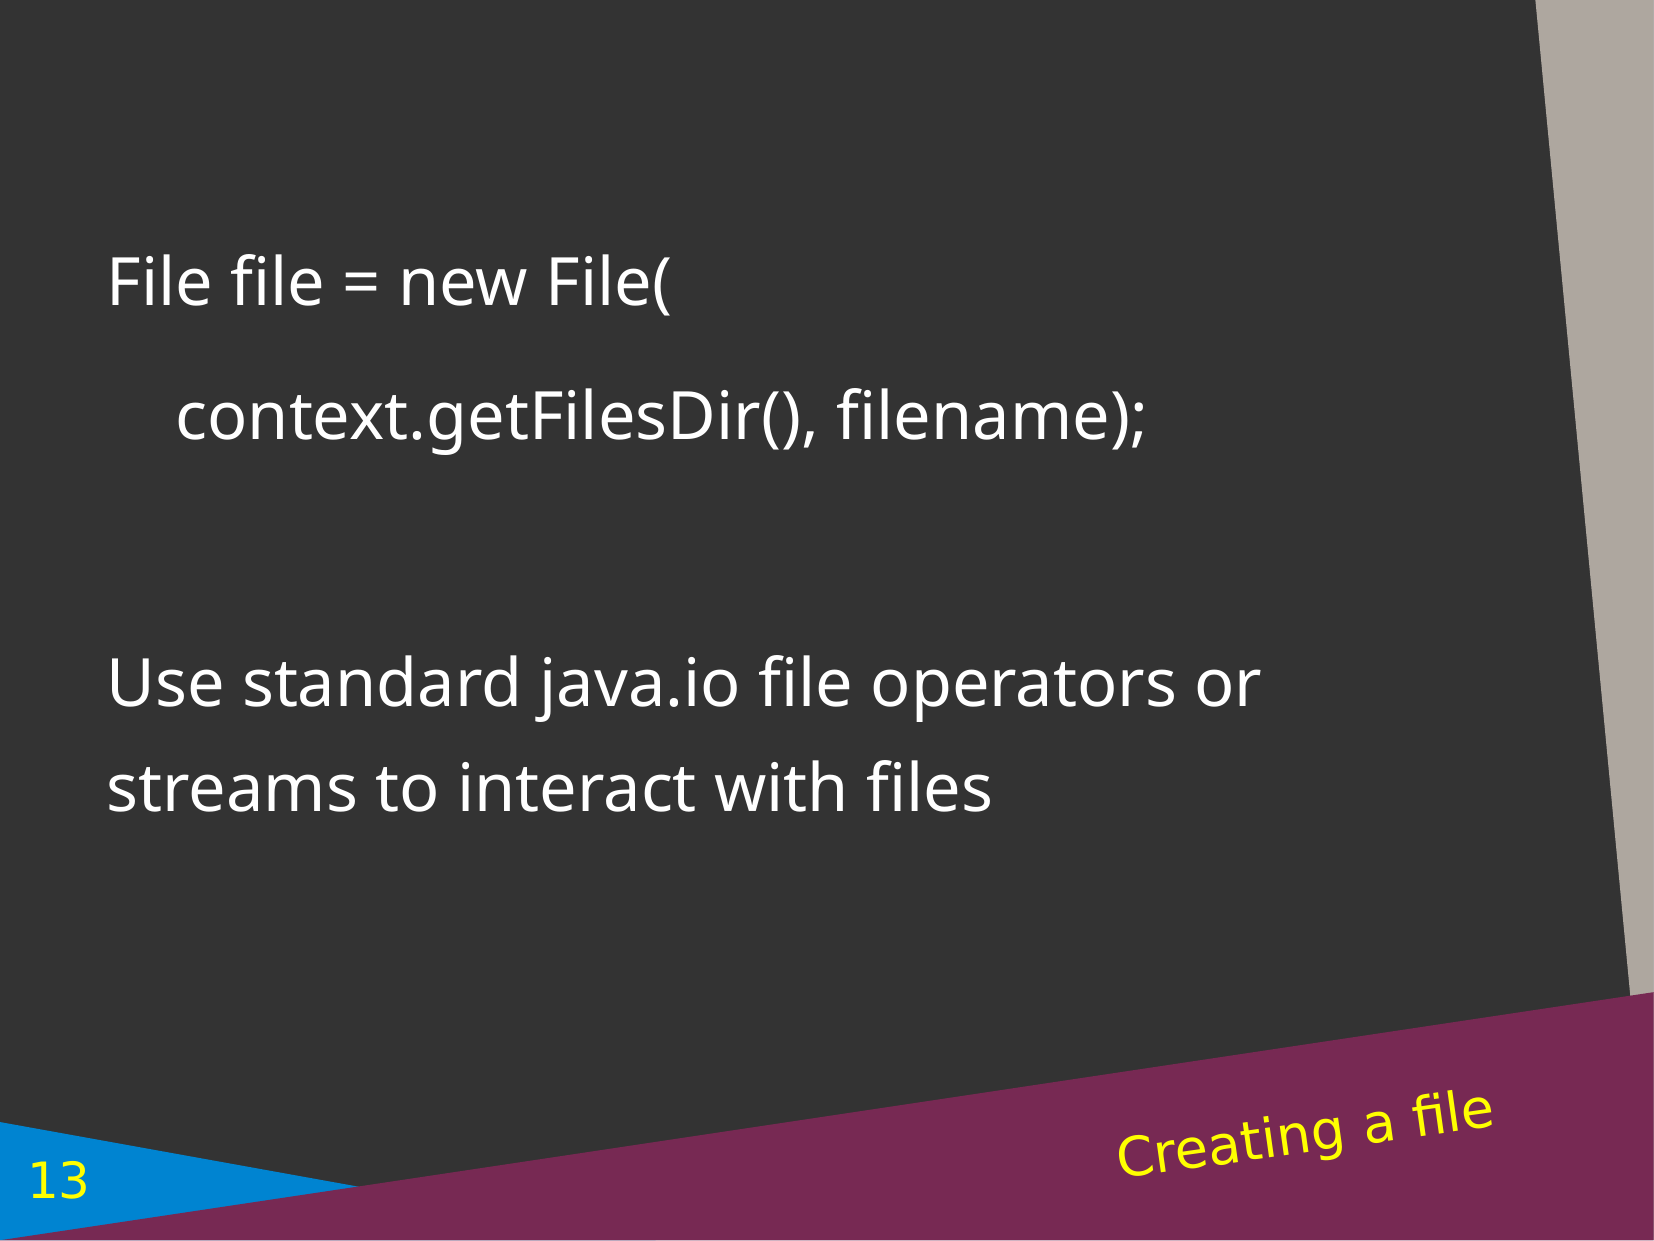

File file = new File(
 context.getFilesDir(), filename);
Use standard java.io file operators or streams to interact with files
# Creating a file
13